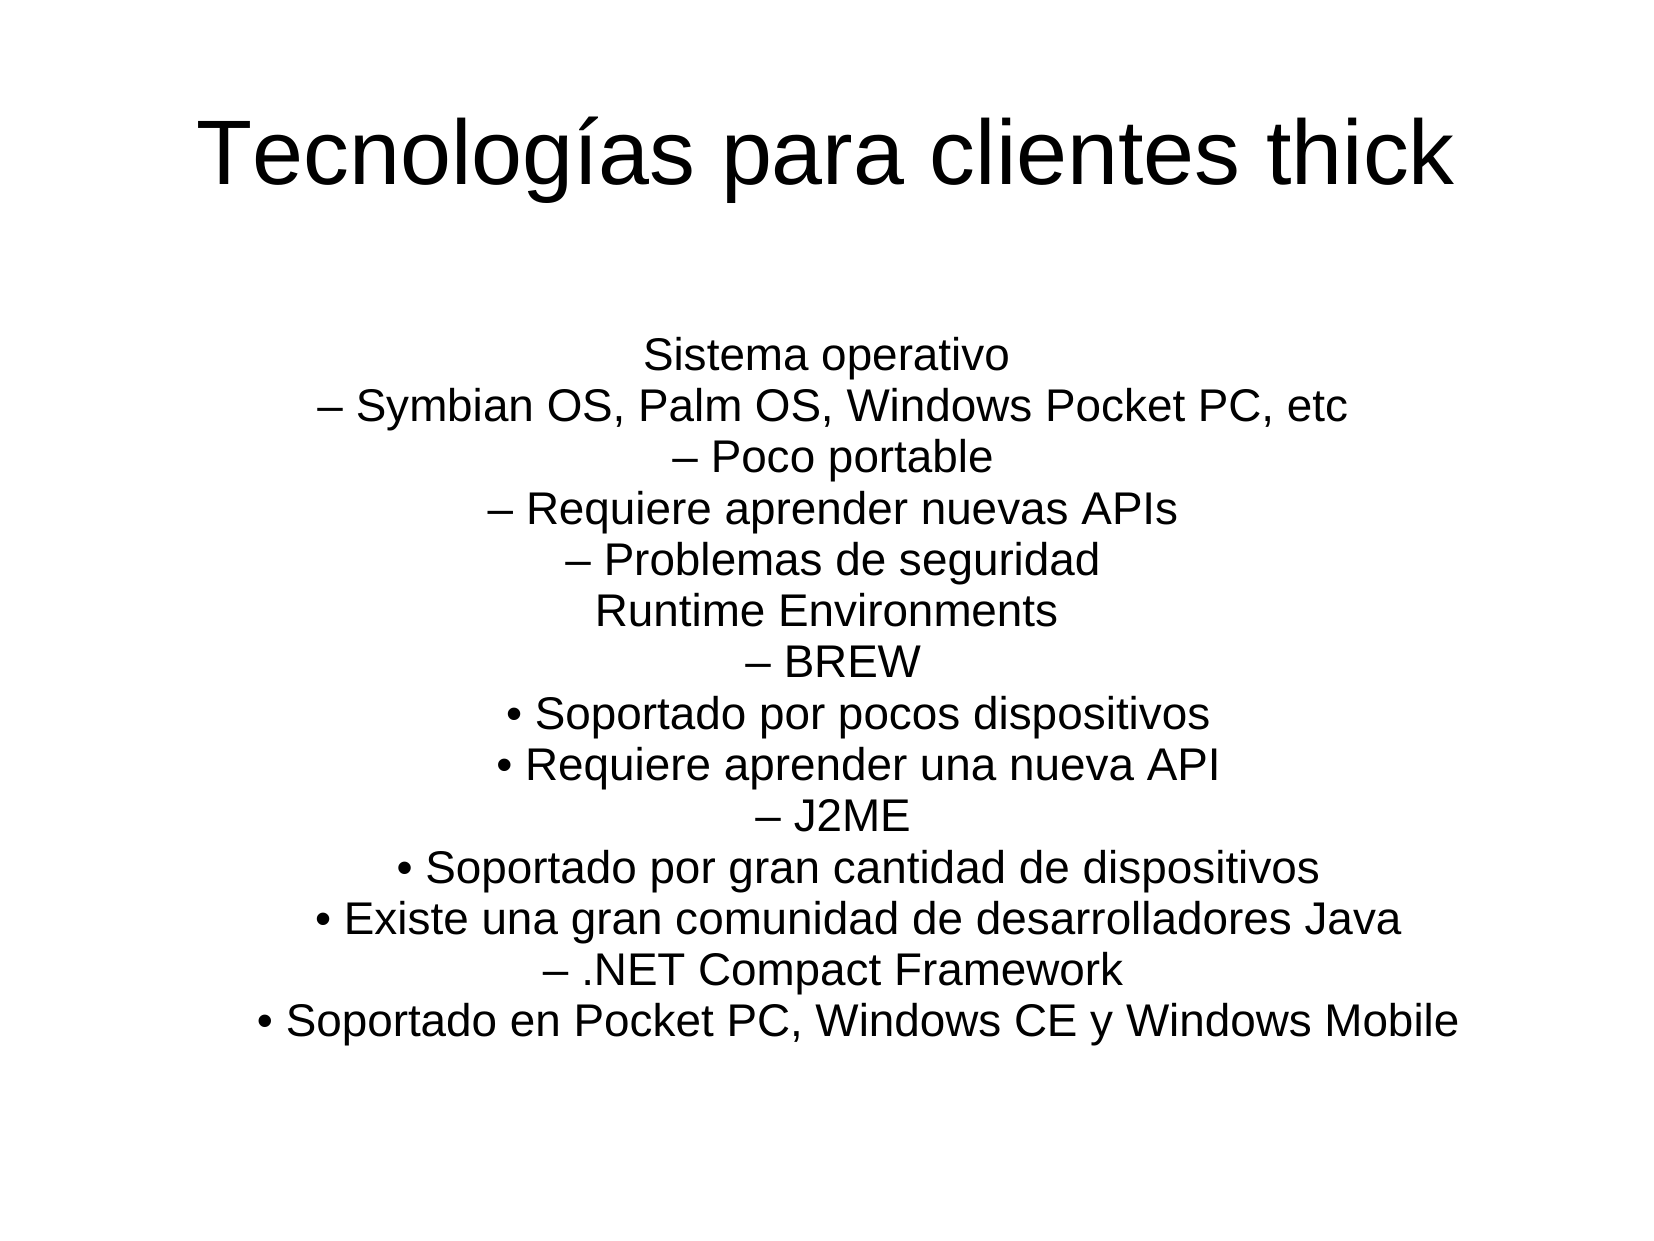

# Tecnologías para clientes thick
Sistema operativo
 – Symbian OS, Palm OS, Windows Pocket PC, etc
 – Poco portable
 – Requiere aprender nuevas APIs
 – Problemas de seguridad
Runtime Environments
 – BREW
 • Soportado por pocos dispositivos
 • Requiere aprender una nueva API
 – J2ME
 • Soportado por gran cantidad de dispositivos
 • Existe una gran comunidad de desarrolladores Java
 – .NET Compact Framework
 • Soportado en Pocket PC, Windows CE y Windows Mobile